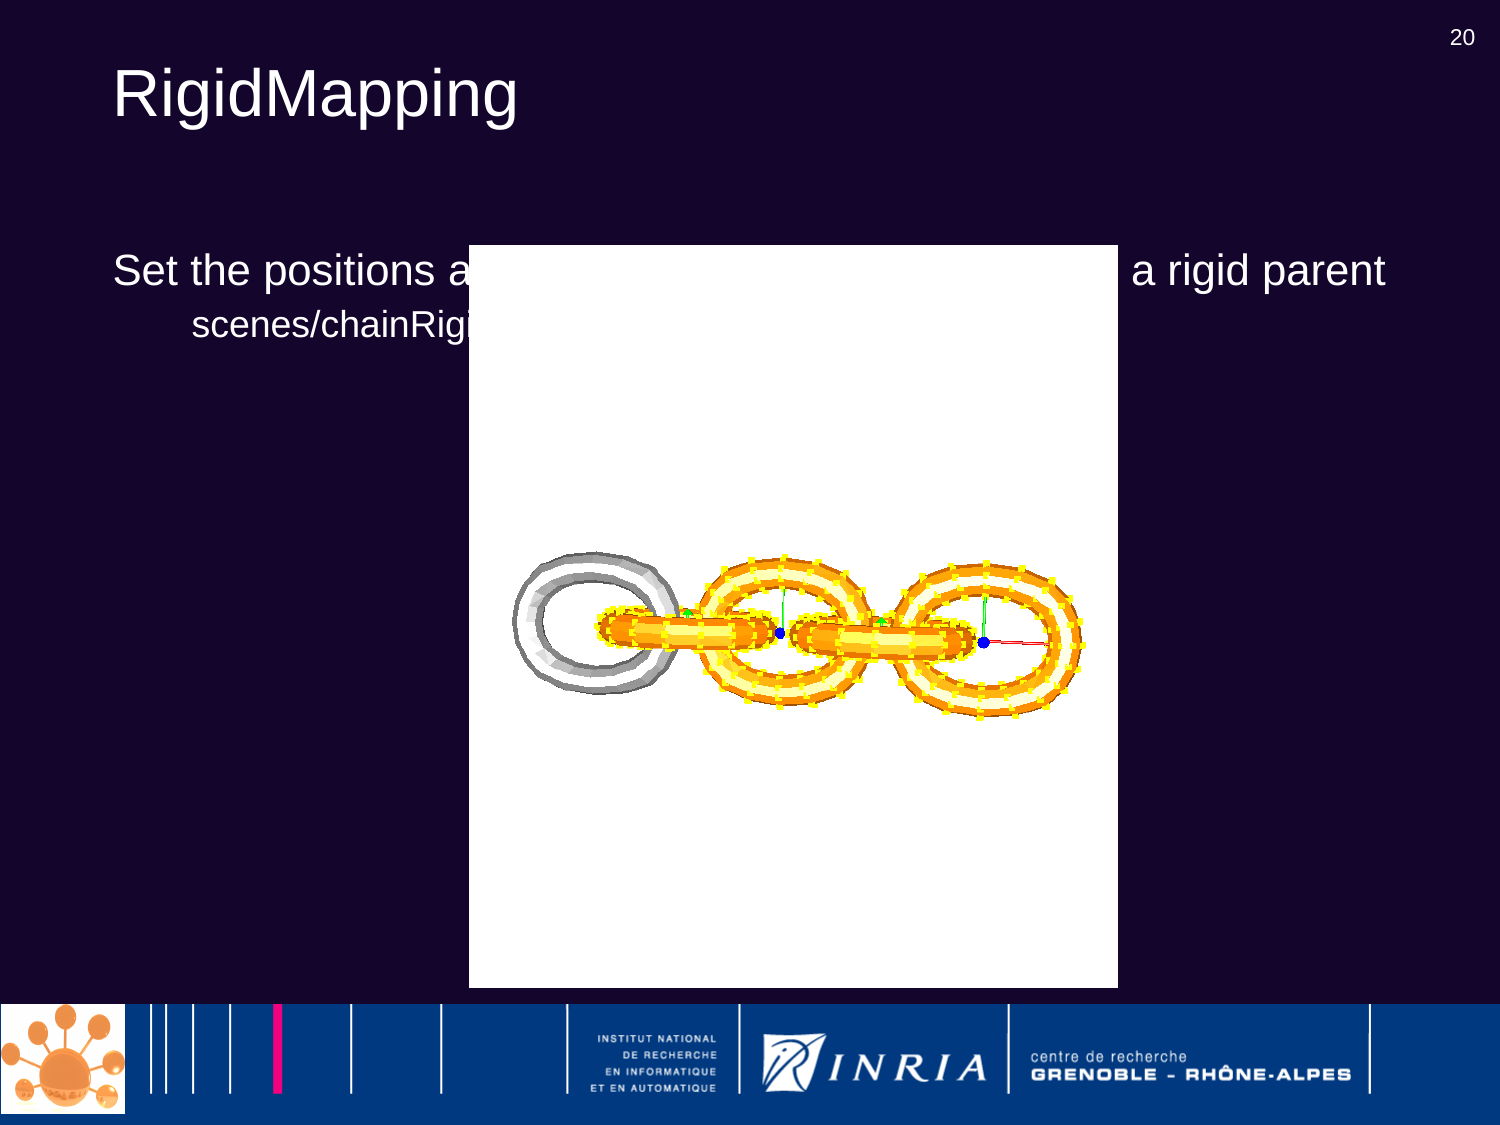

# RigidMapping
Set the positions and velocities of points attached to a rigid parent
scenes/chainRigid.scn